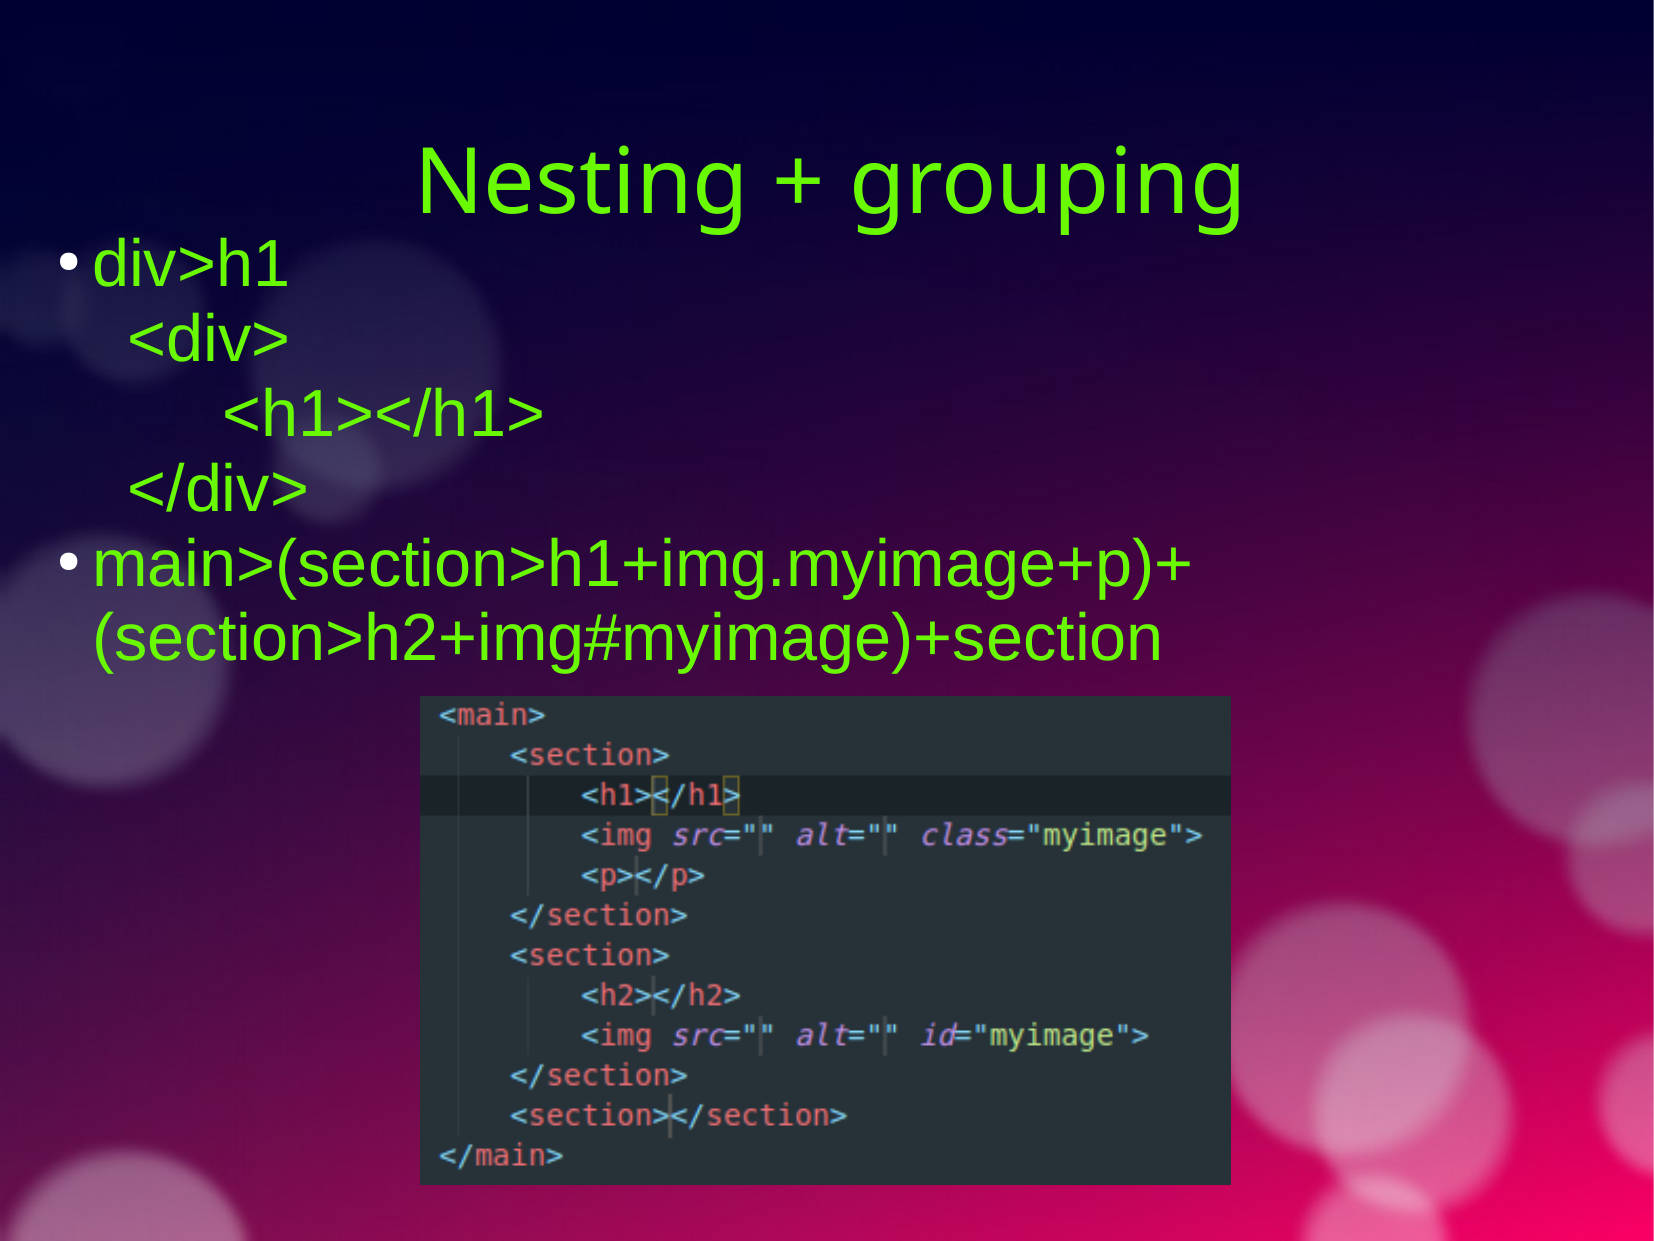

# Nesting + grouping
div>h1
<div>
 	 <h1></h1>
</div>
main>(section>h1+img.myimage+p)+(section>h2+img#myimage)+section